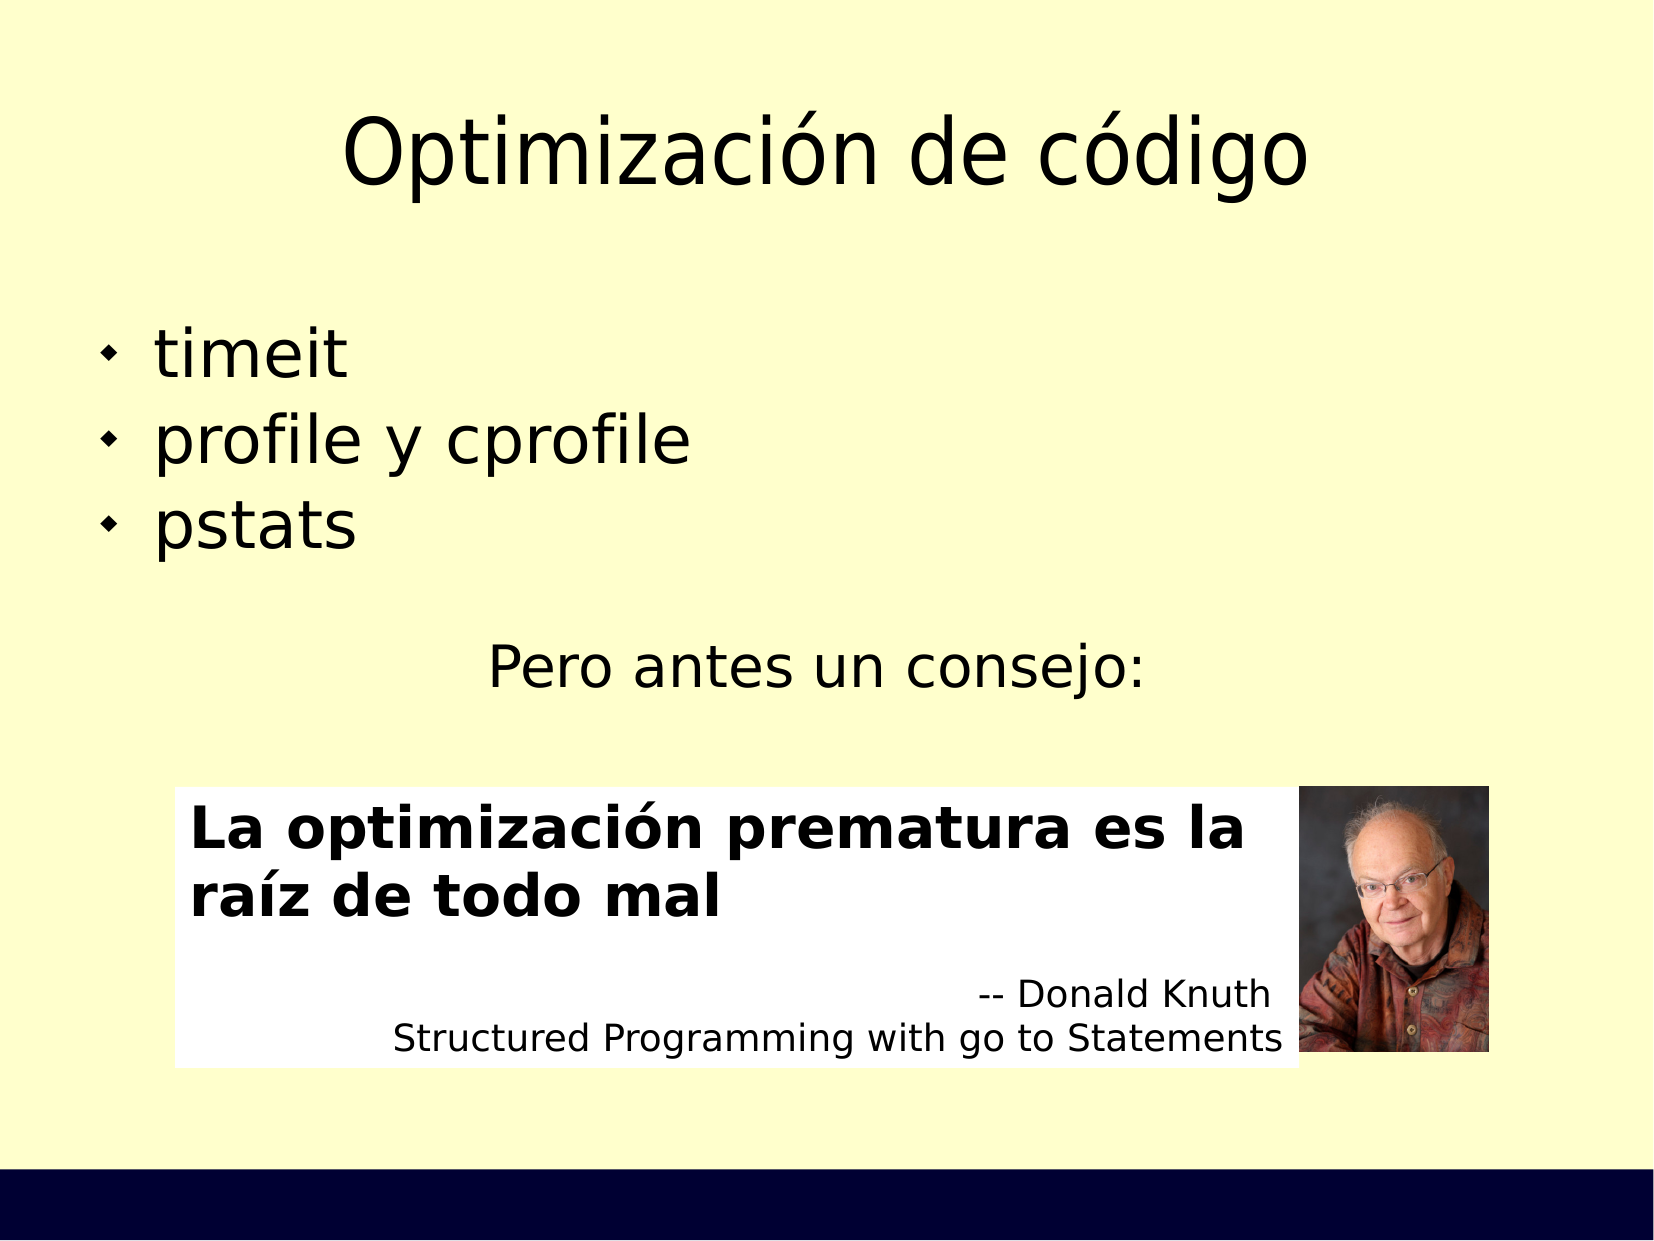

# Optimización de código
timeit
profile y cprofile
pstats
Pero antes un consejo:
La optimización prematura es la raíz de todo mal
-- Donald Knuth
Structured Programming with go to Statements